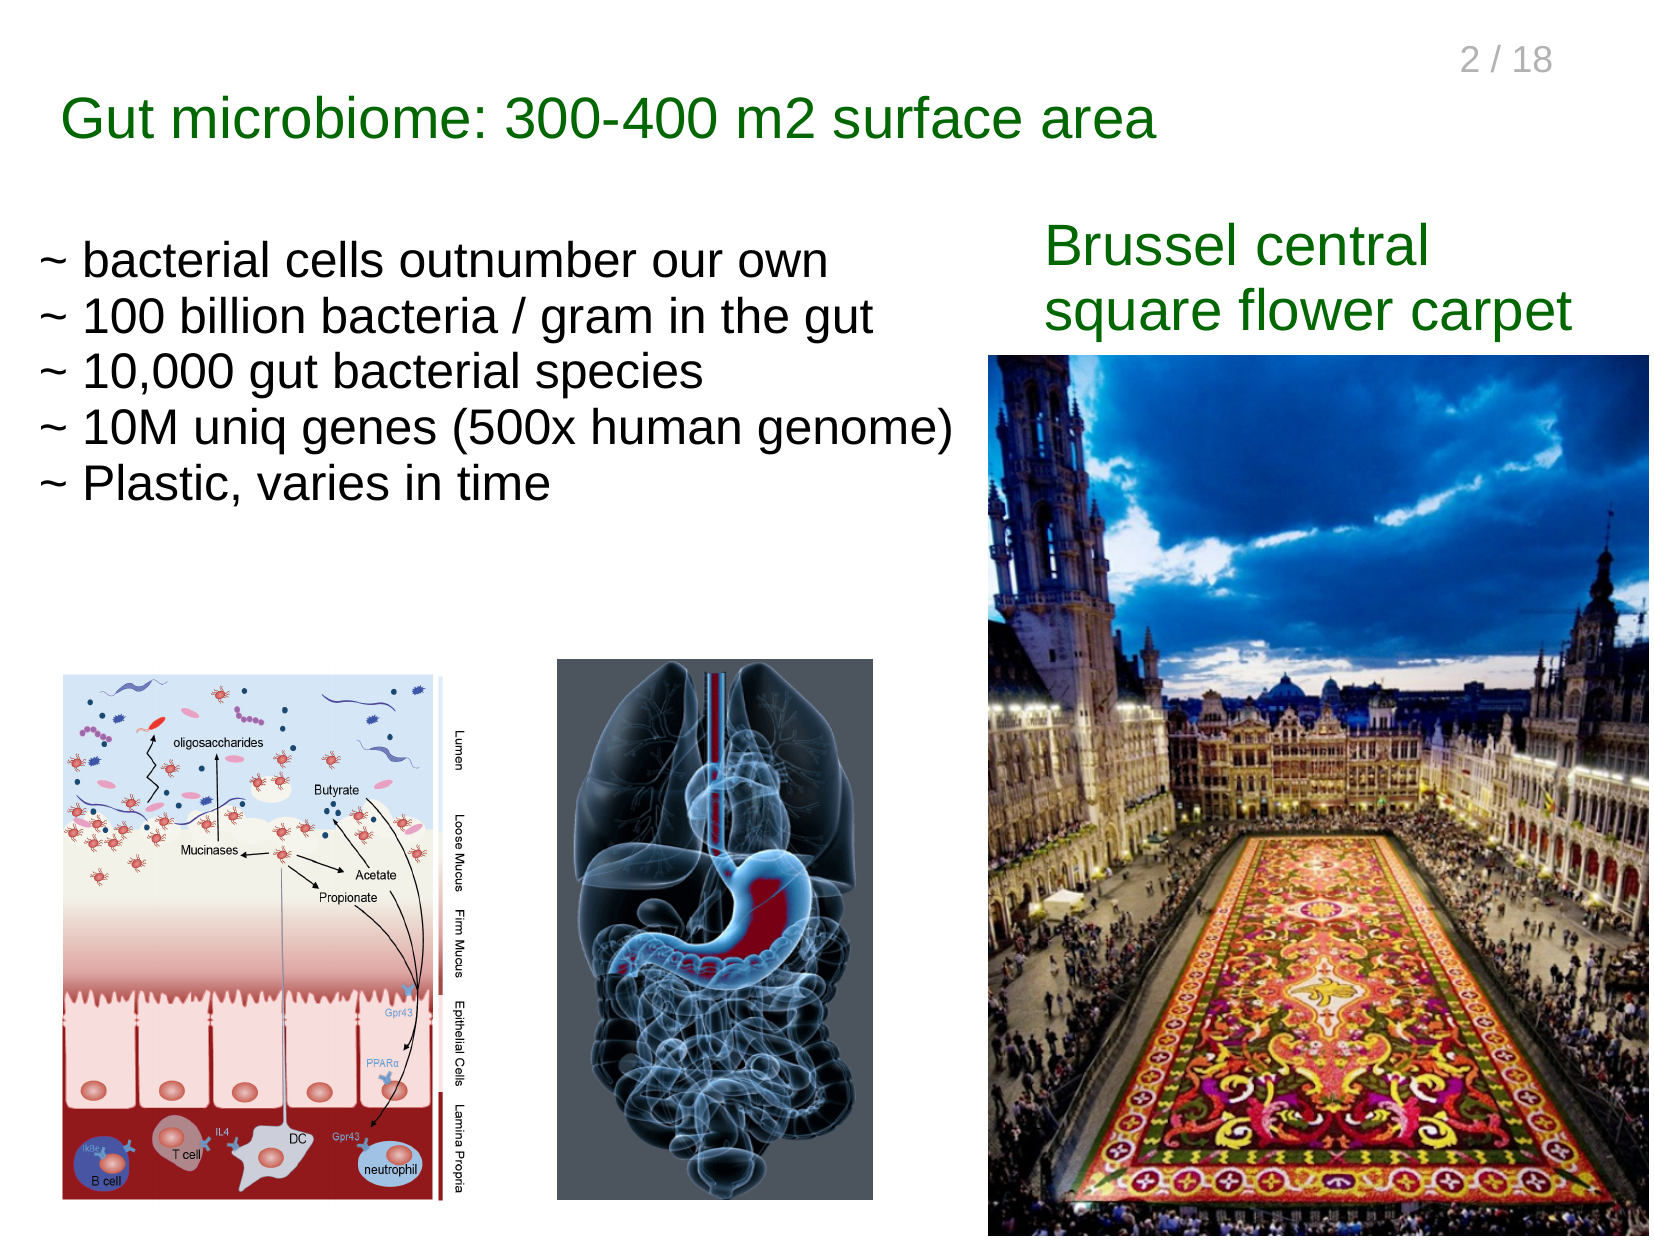

# Gut microbiome: 300-­400 m2 surface area
Brussel central square flower carpet
~ bacterial cells outnumber our own
~ 100 billion bacteria / gram in the gut
~ 10,000 gut bacterial species
~ 10M uniq genes (500x human genome)
~ Plastic, varies in time